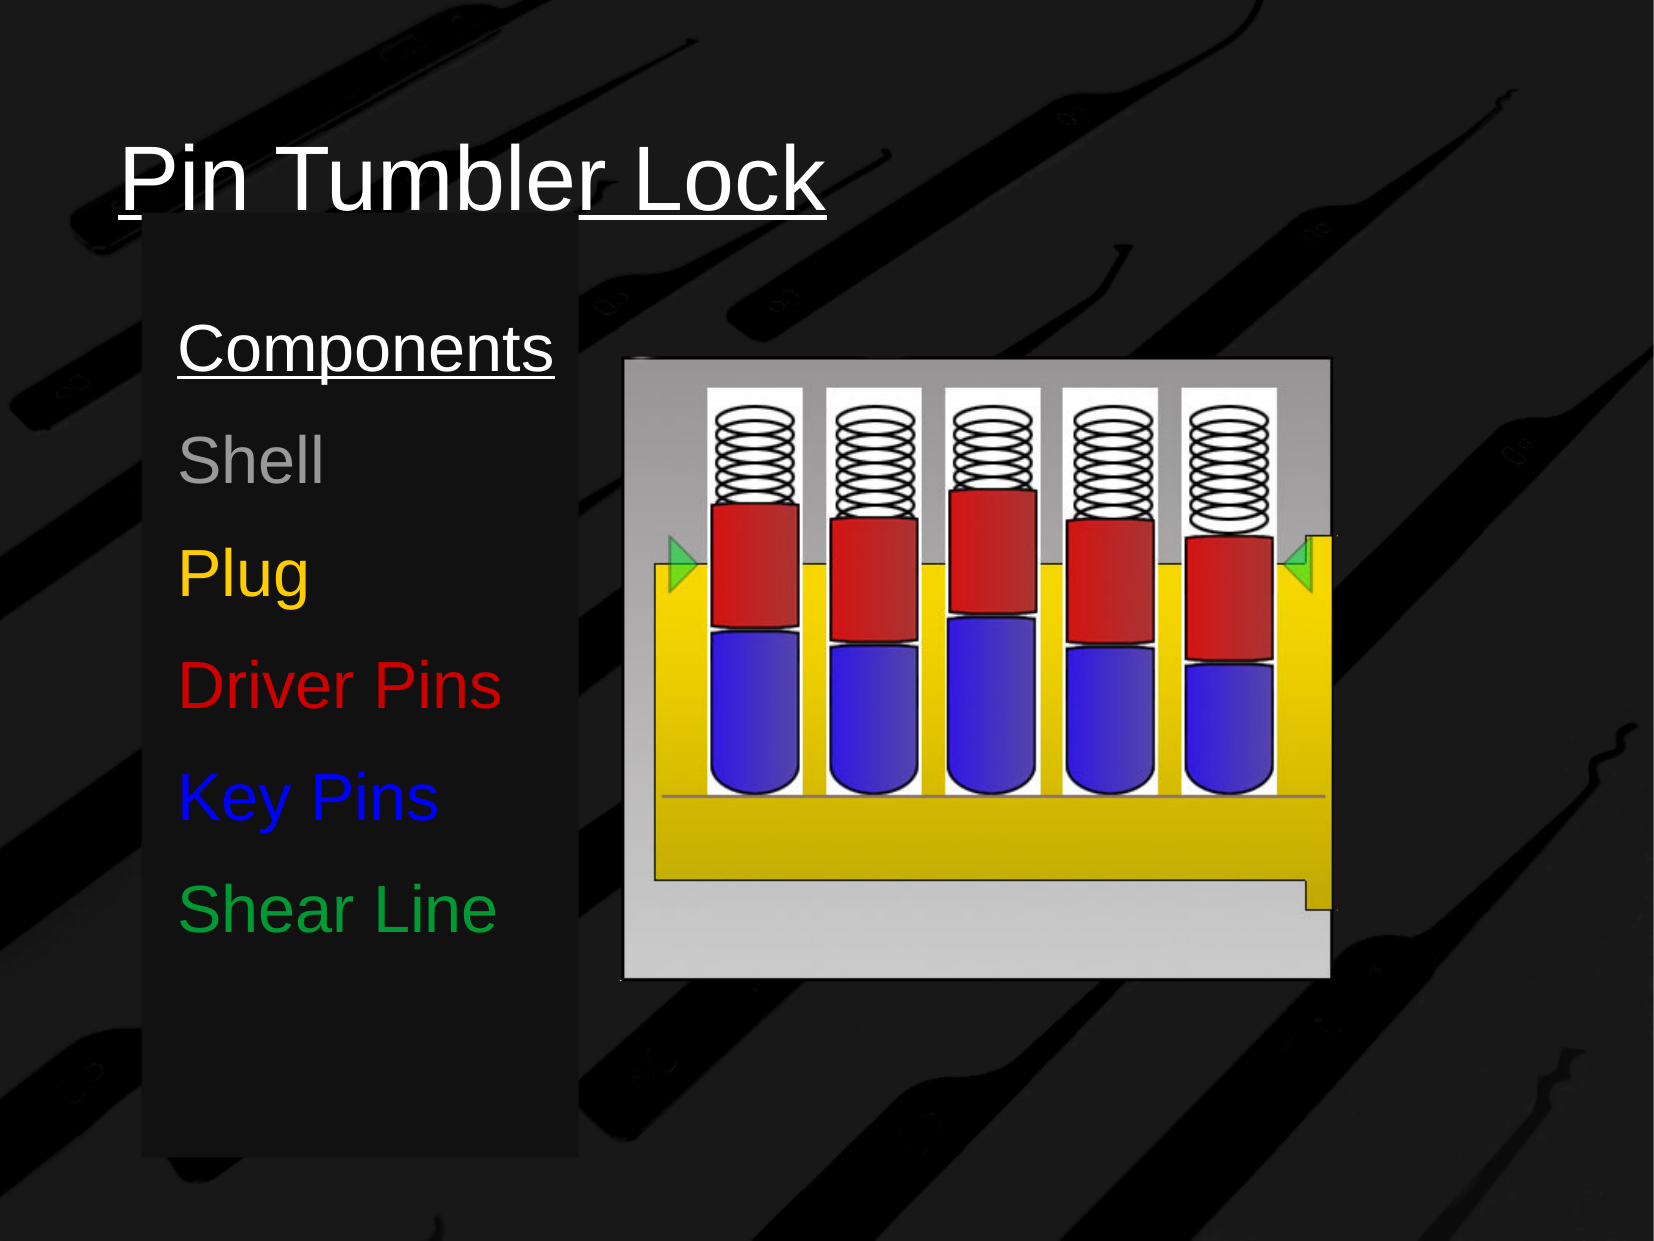

# Pin Tumbler Lock
Components
Shell
Plug
Driver Pins
Key Pins
Shear Line